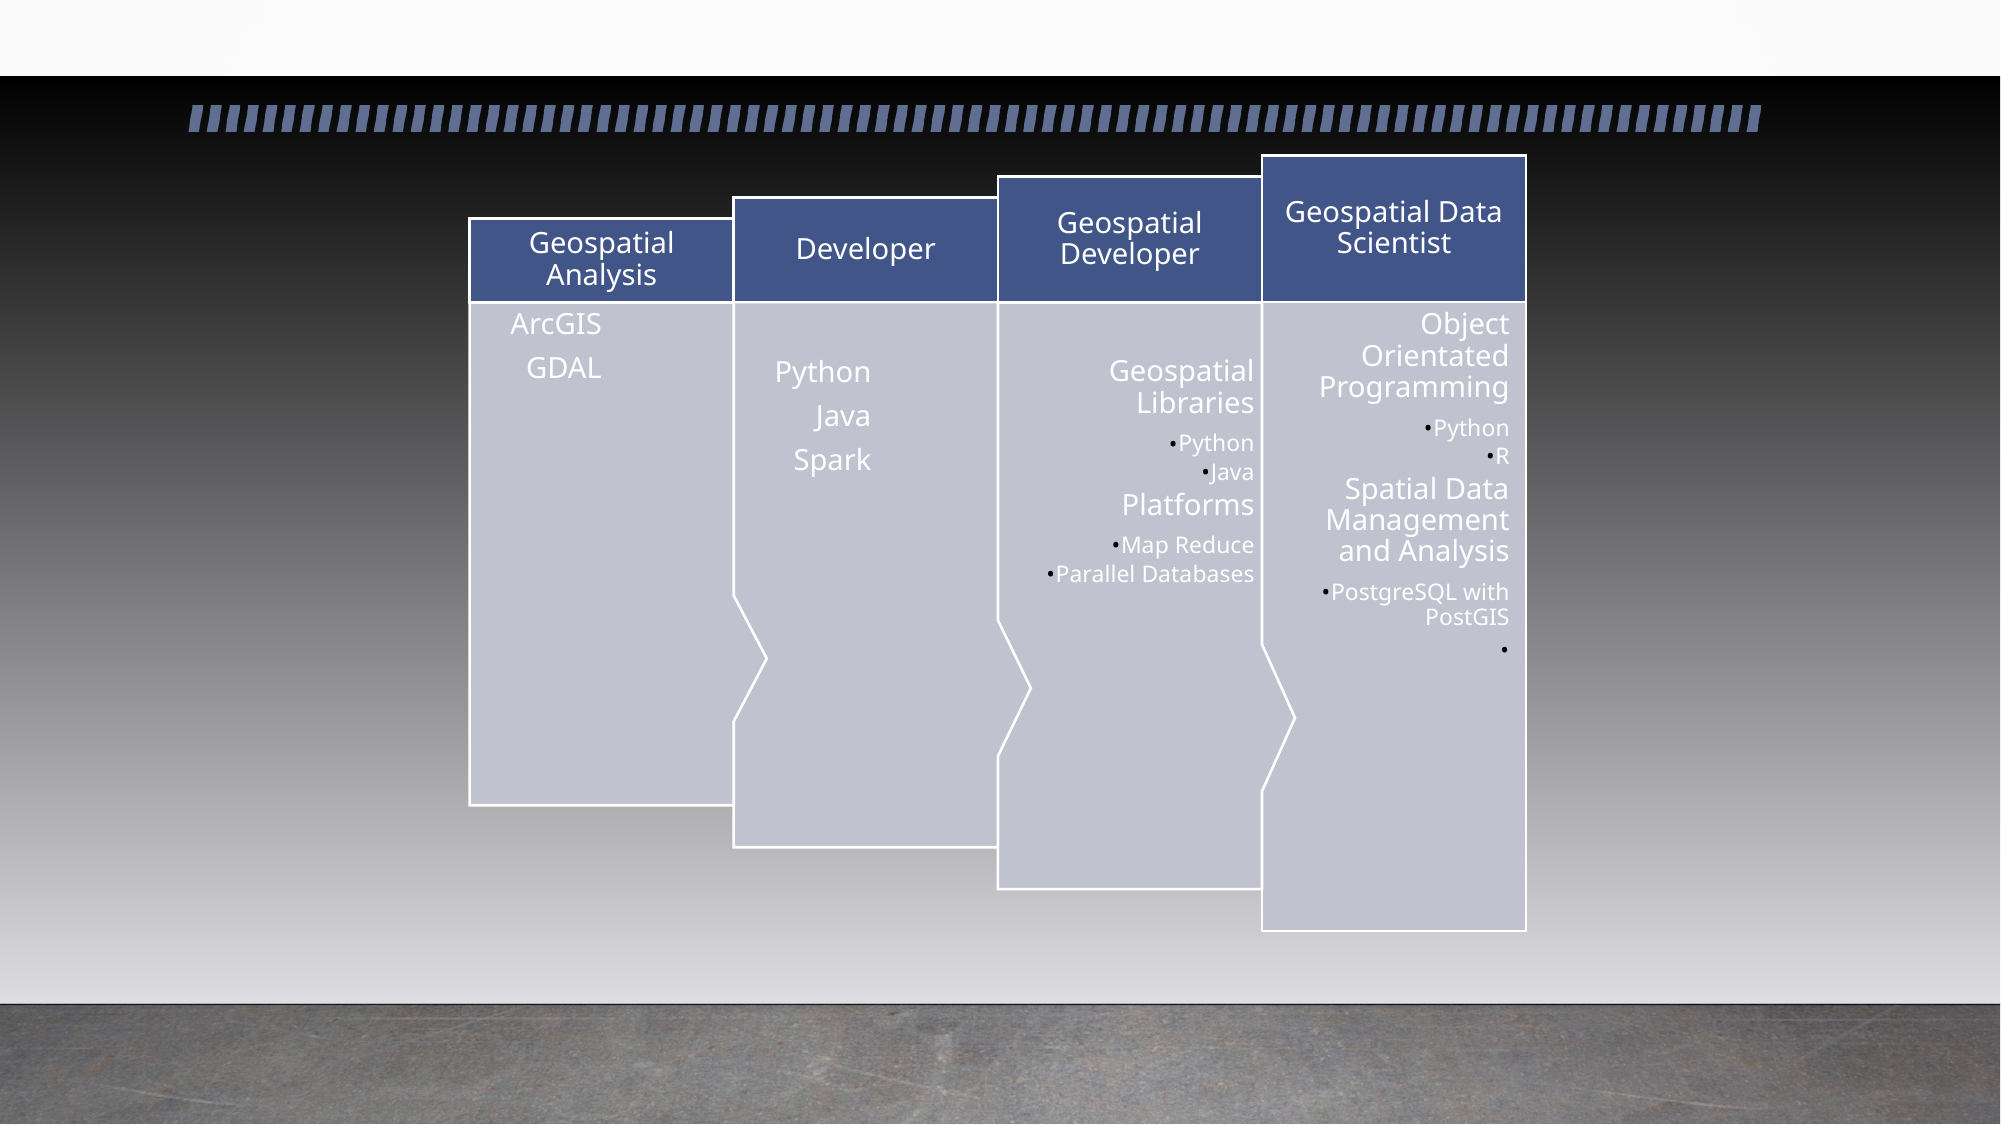

Geospatial Data Scientist
Geospatial Developer
Developer
Geospatial Analysis
ArcGIS
GDAL
Python
Java
Spark
Geospatial Libraries
Python
Java
Platforms
Map Reduce
Parallel Databases
Object Orientated Programming
Python
R
Spatial Data Management and Analysis
PostgreSQL with PostGIS